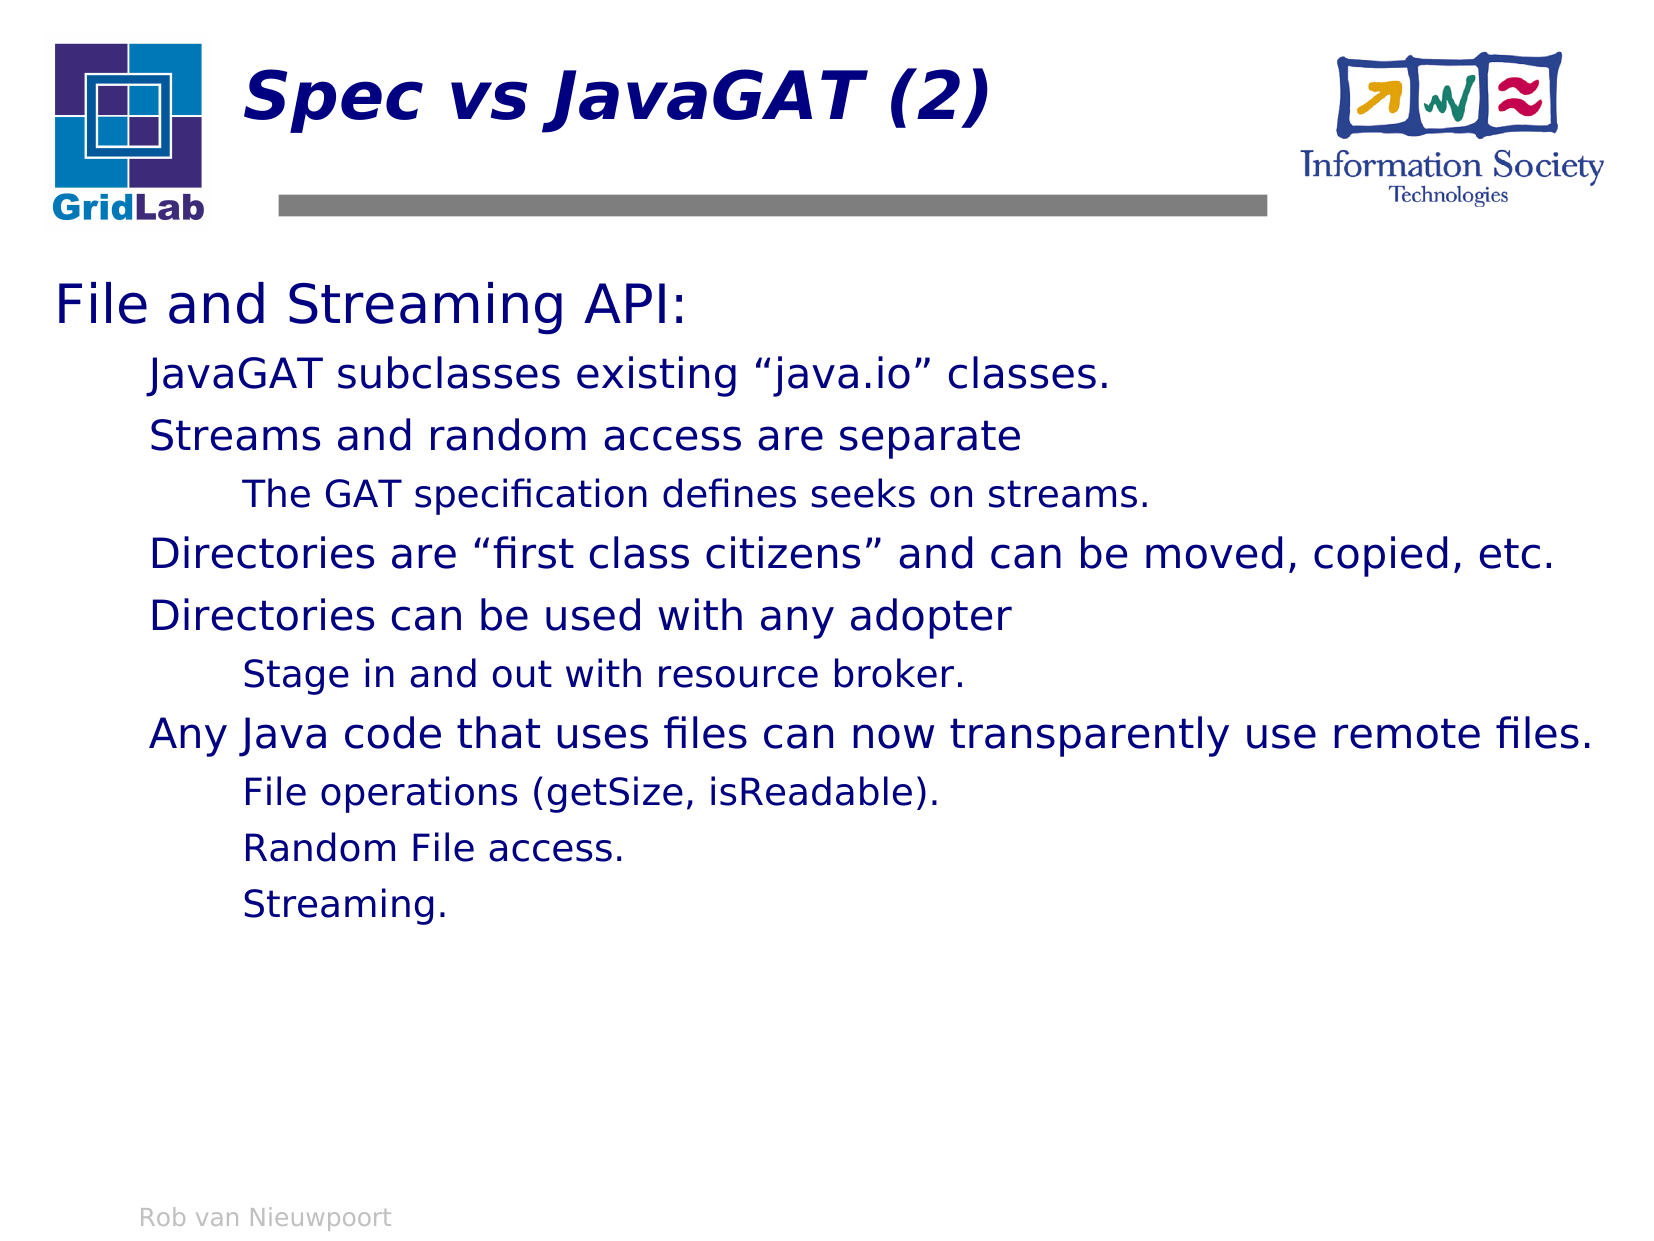

# Spec vs JavaGAT (2)
File and Streaming API:
JavaGAT subclasses existing “java.io” classes.
Streams and random access are separate
The GAT specification defines seeks on streams.
Directories are “first class citizens” and can be moved, copied, etc.
Directories can be used with any adopter
Stage in and out with resource broker.
Any Java code that uses files can now transparently use remote files.
File operations (getSize, isReadable).
Random File access.
Streaming.